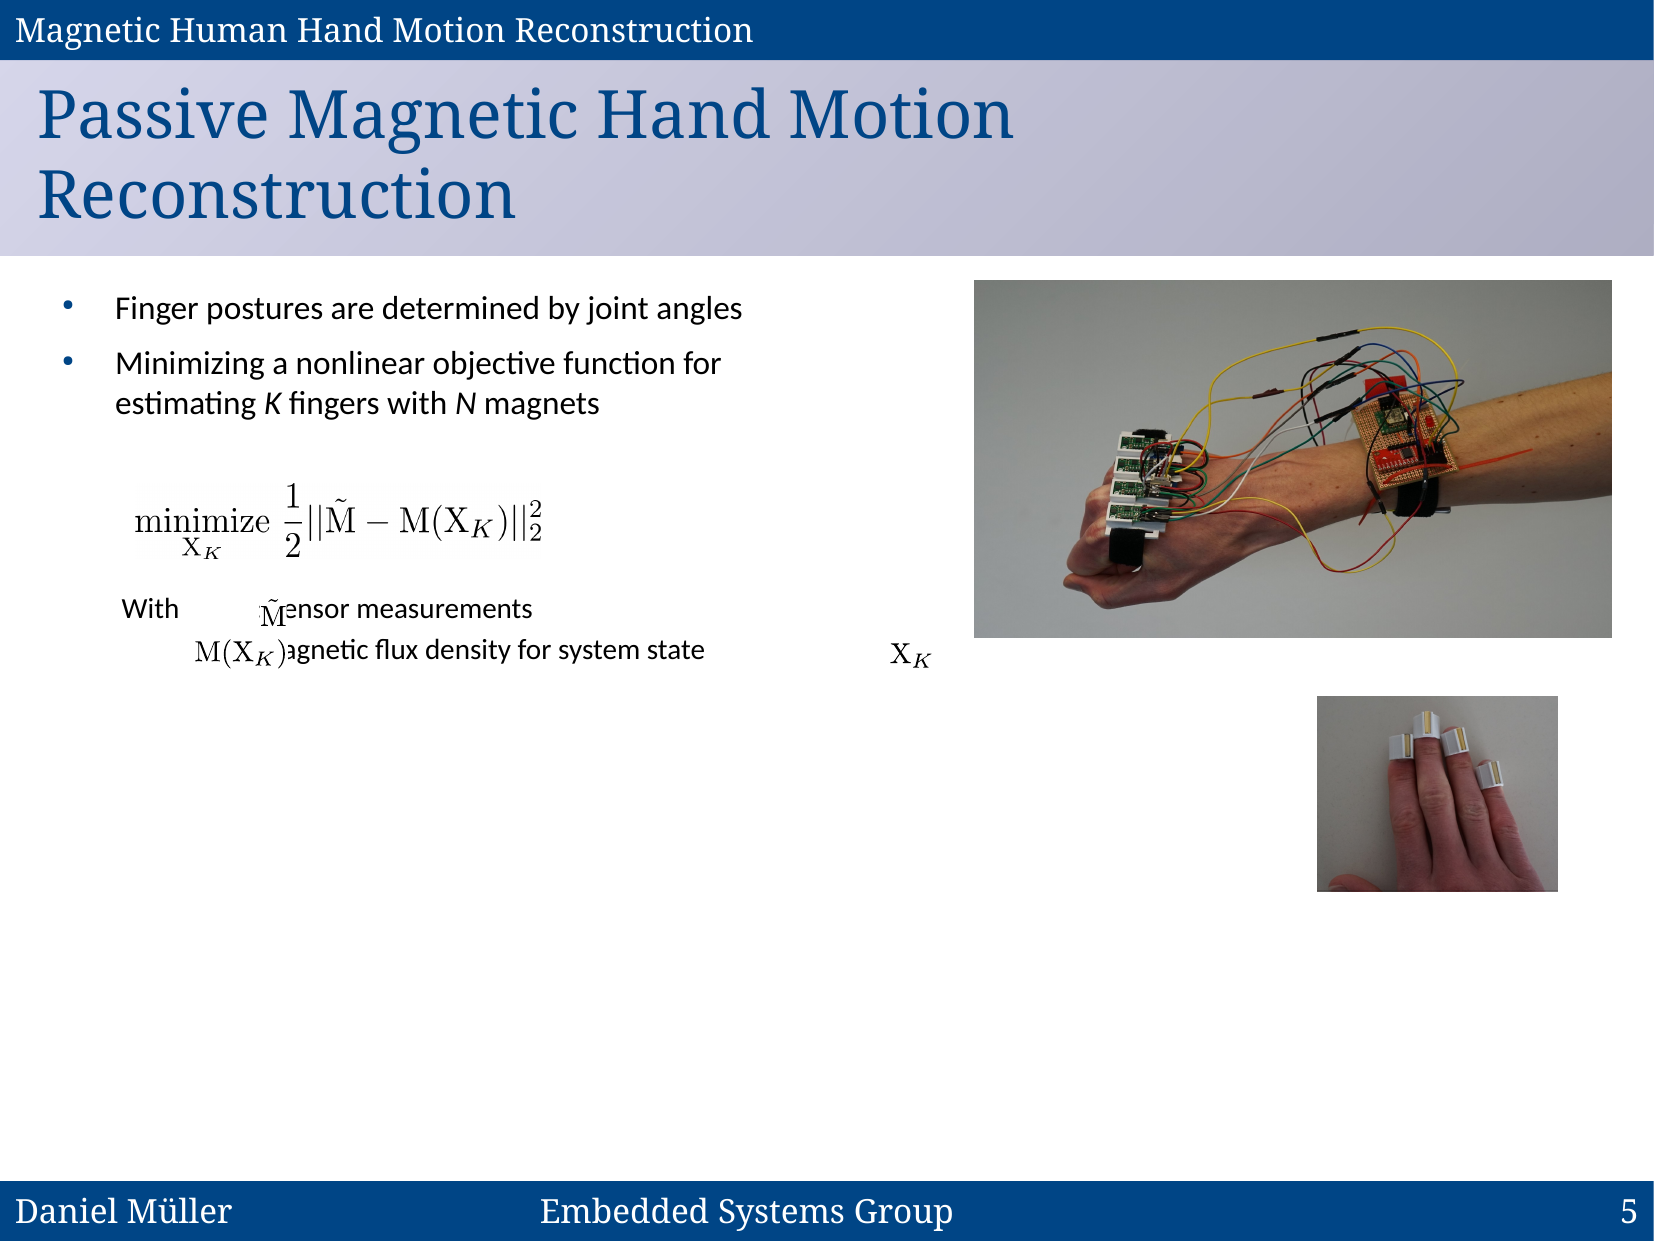

# Passive Magnetic Hand Motion Reconstruction
Finger postures are determined by joint angles
Minimizing a nonlinear objective function for estimating K fingers with N magnets
With : sensor measurements
 : magnetic flux density for system state